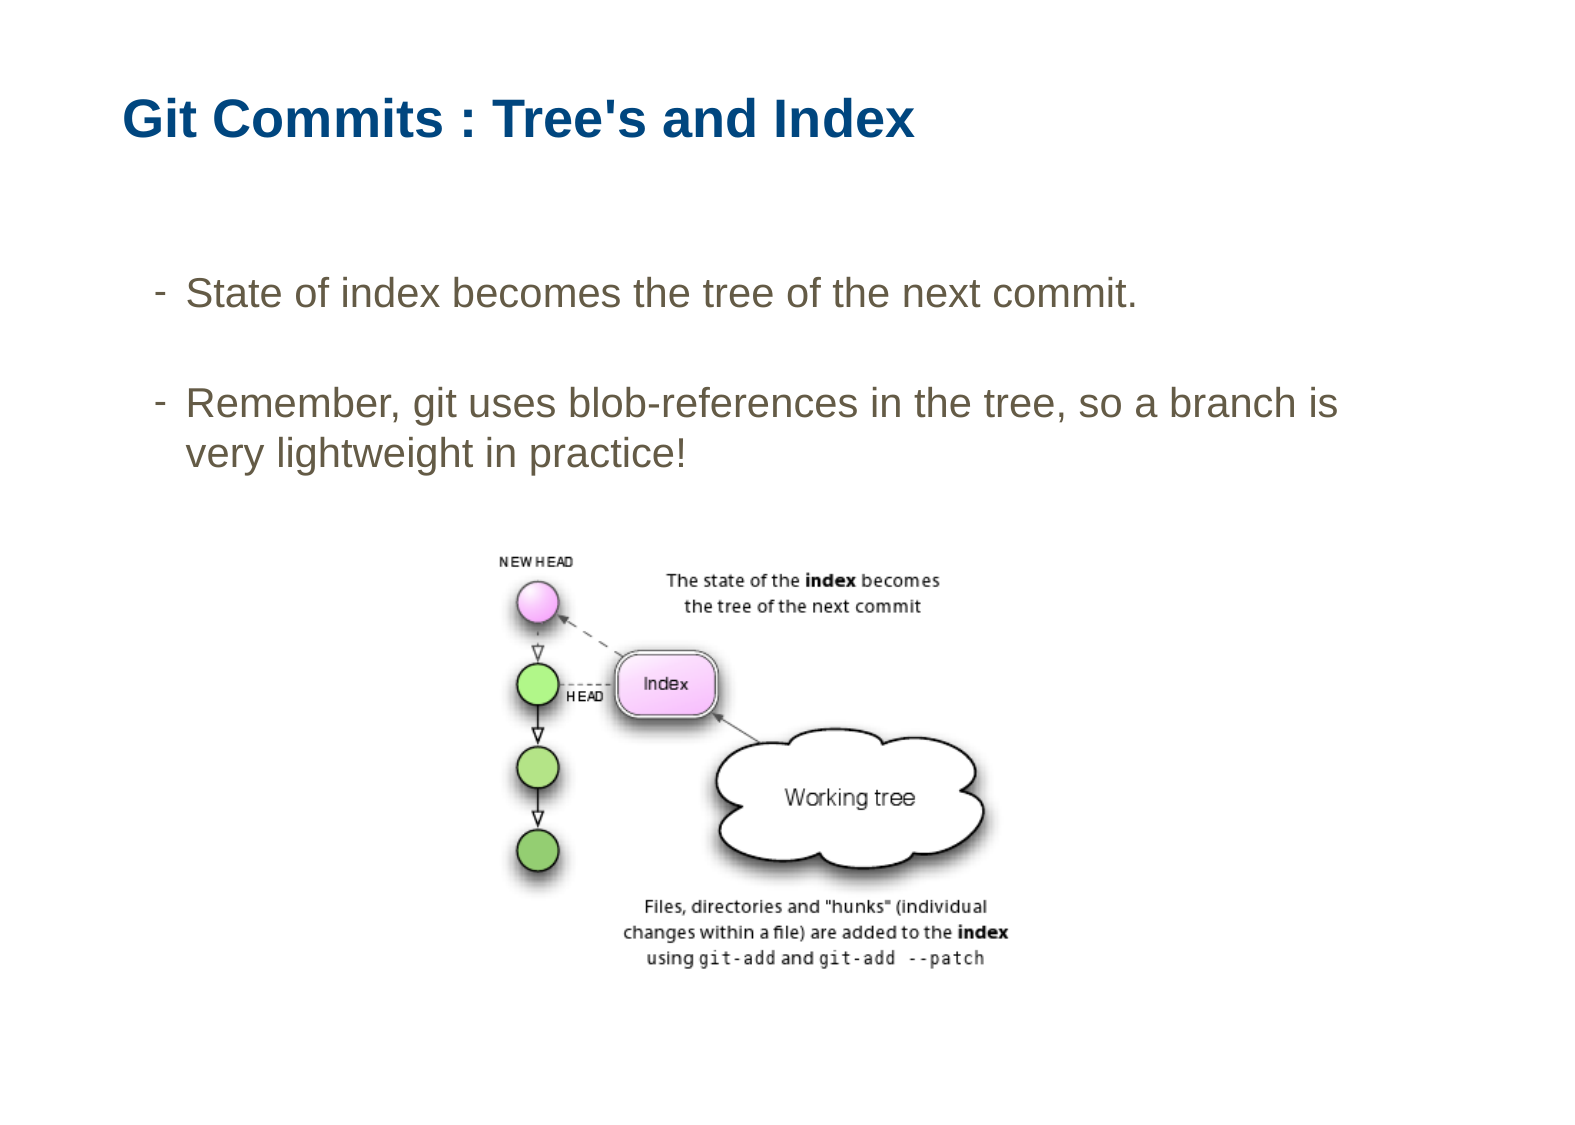

# Git Commits : Tree's and Index
State of index becomes the tree of the next commit.
Remember, git uses blob-references in the tree, so a branch is very lightweight in practice!